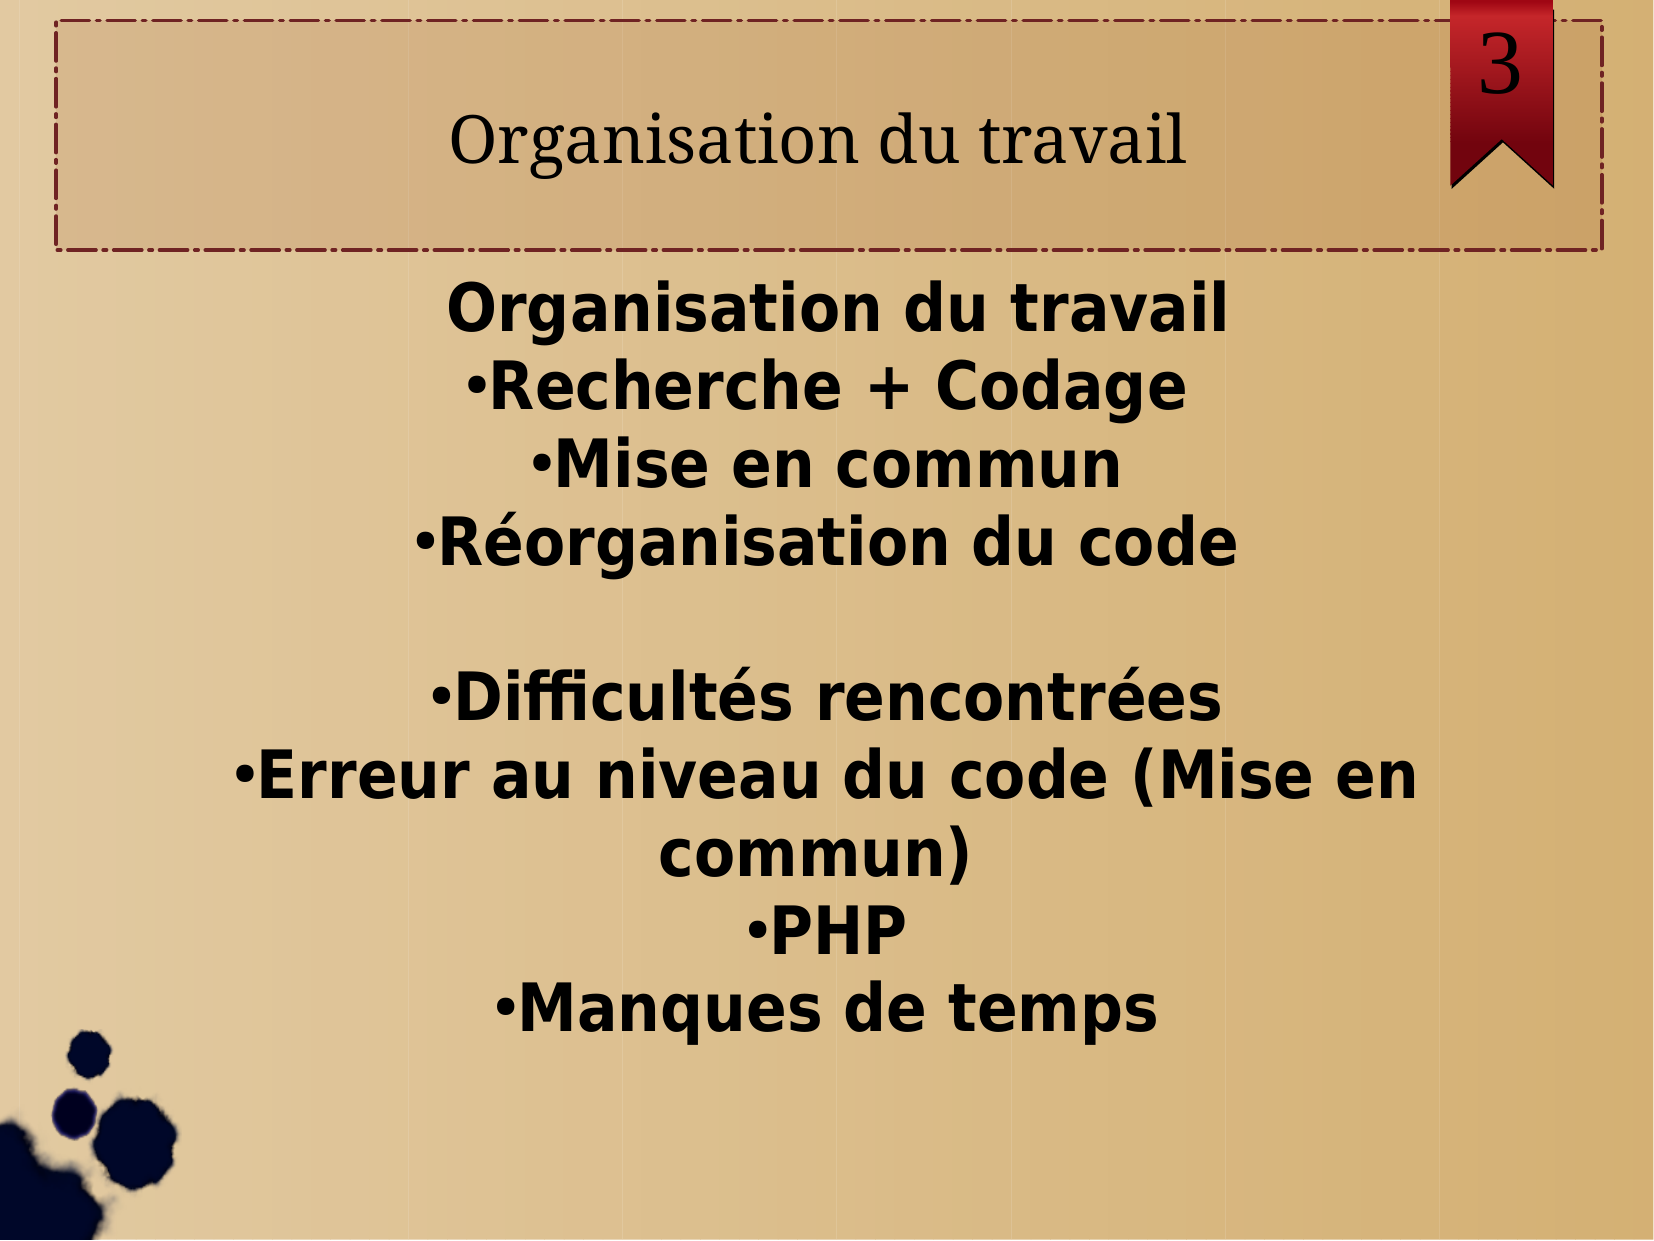

# 3
Organisation du travail
Organisation du travail
Recherche + Codage
Mise en commun
Réorganisation du code
Difficultés rencontrées
Erreur au niveau du code (Mise en commun)
PHP
Manques de temps